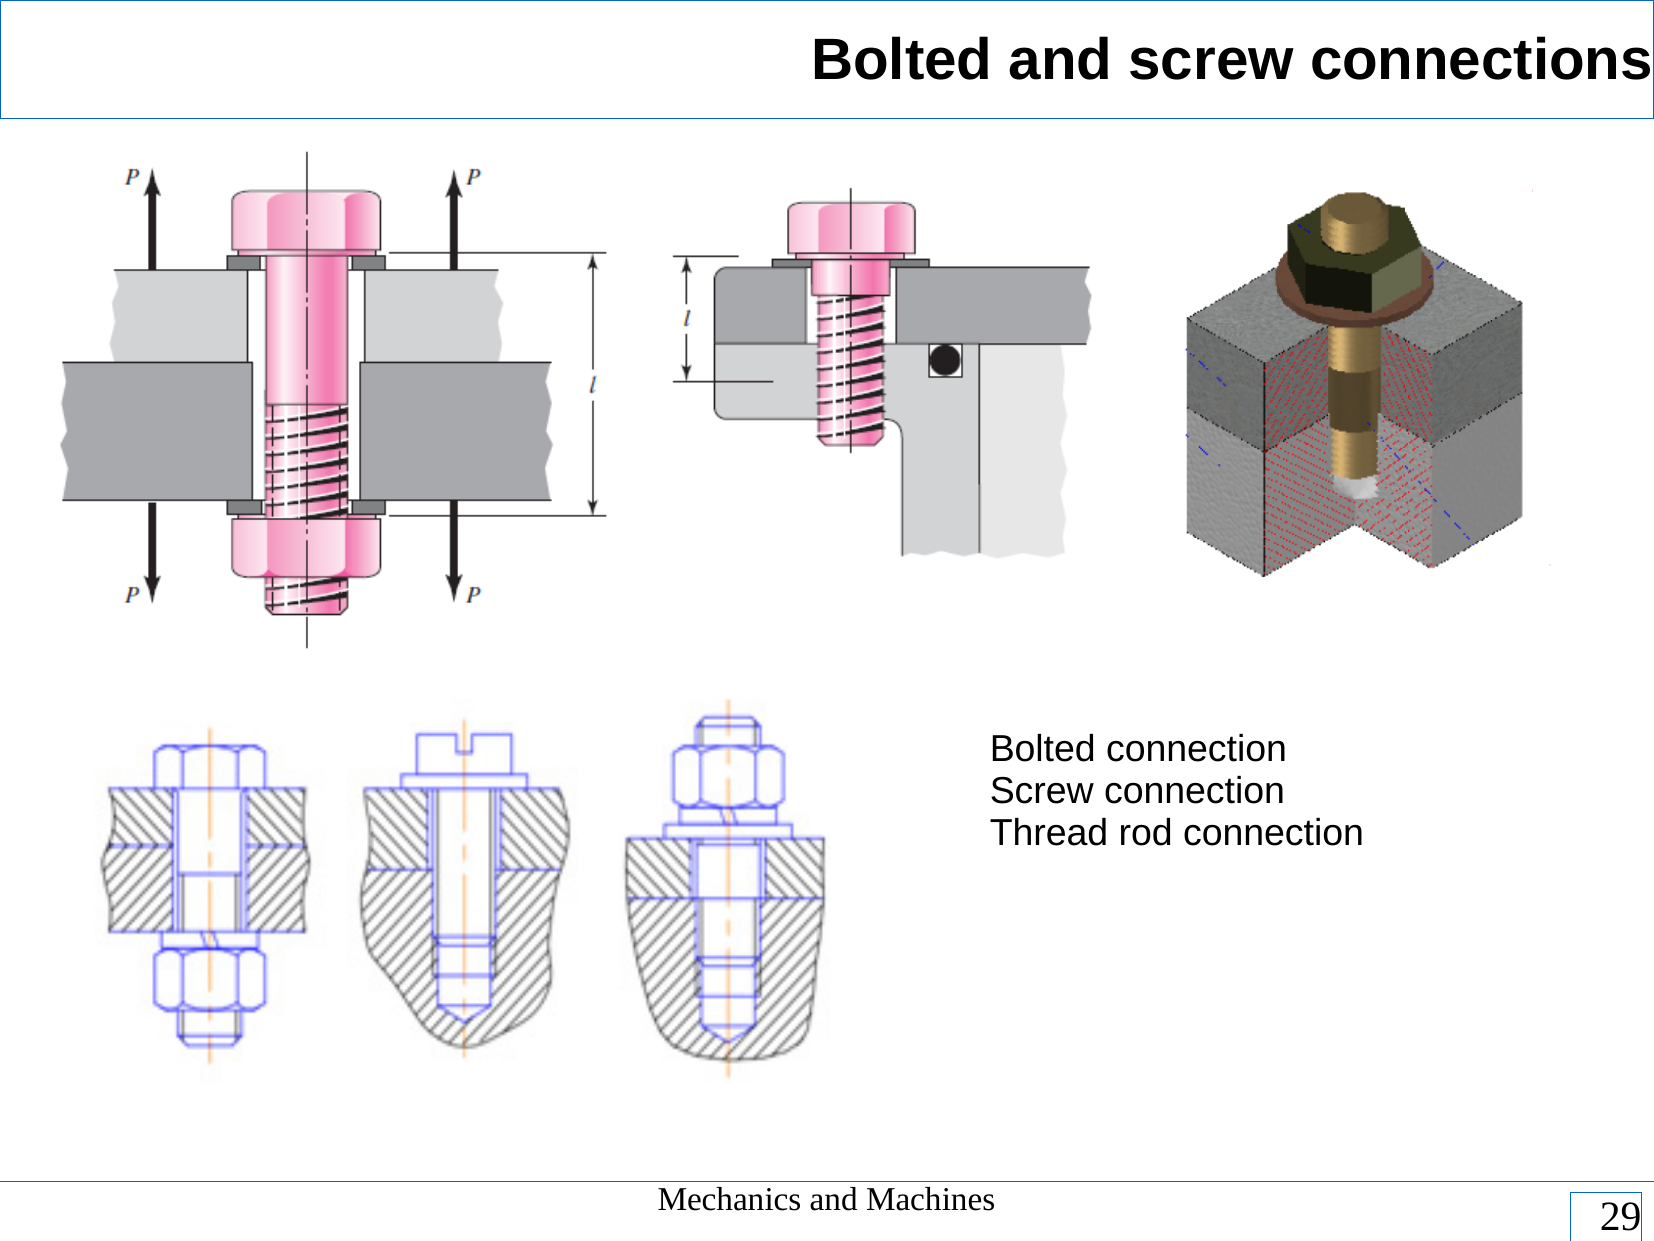

# Bolted and screw connections
Bolted connection
Screw connection
Thread rod connection
Mechanics and Machines
29